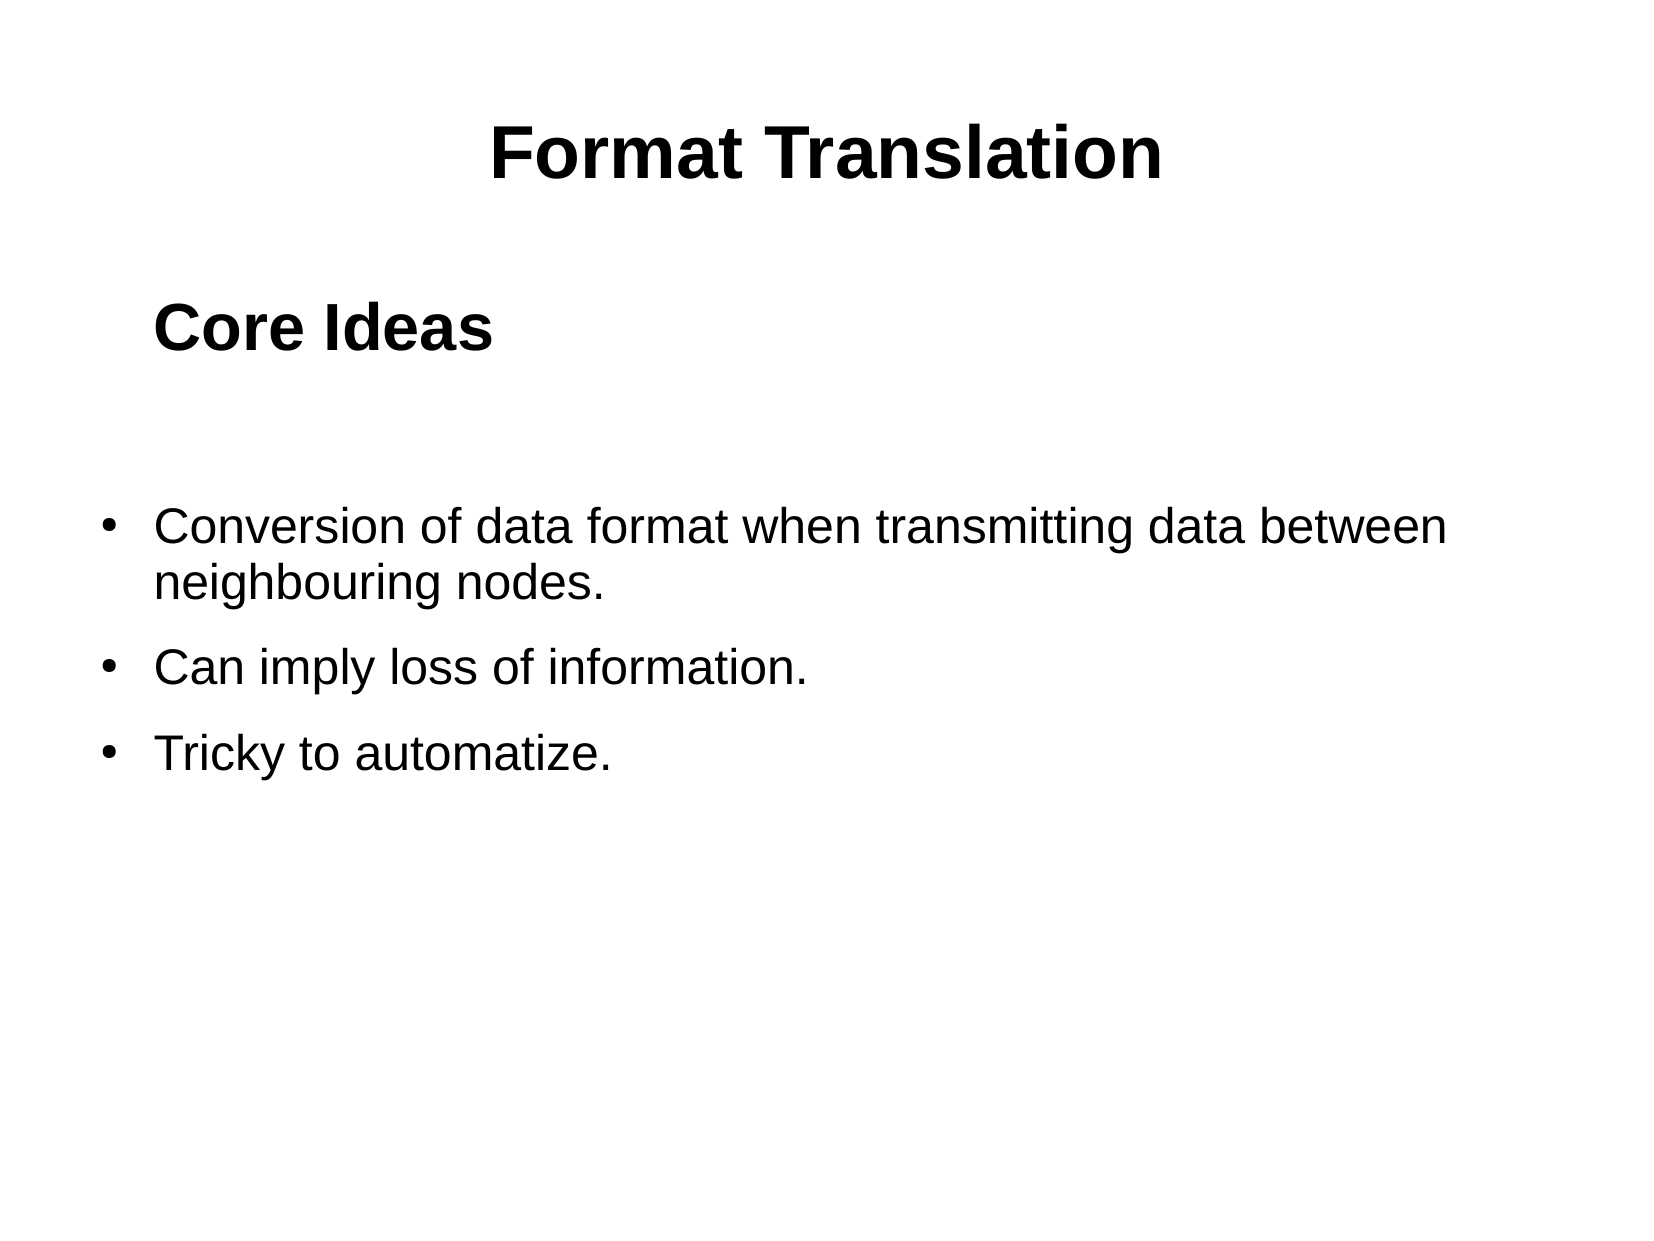

# Format Translation
Core Ideas
Conversion of data format when transmitting data between neighbouring nodes.
Can imply loss of information.
Tricky to automatize.